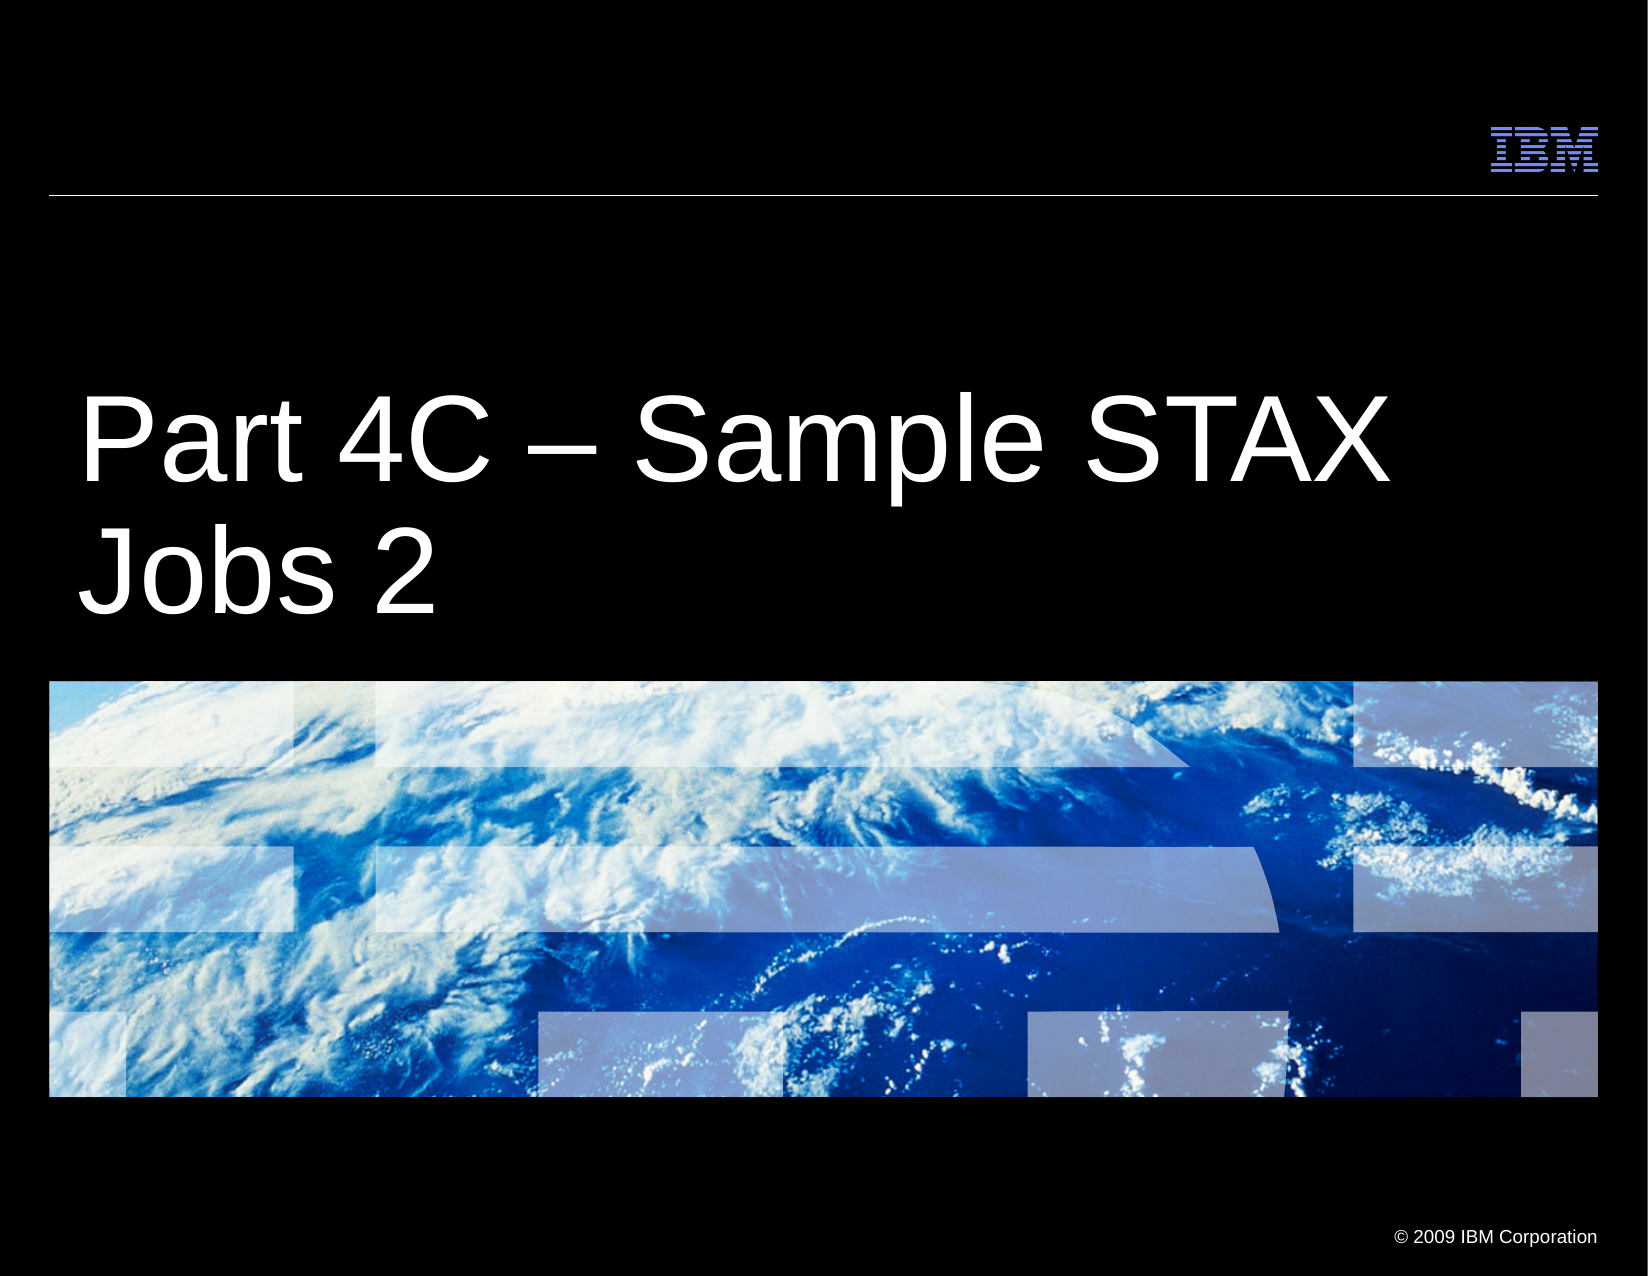

# Part 4C – Sample STAX Jobs 2